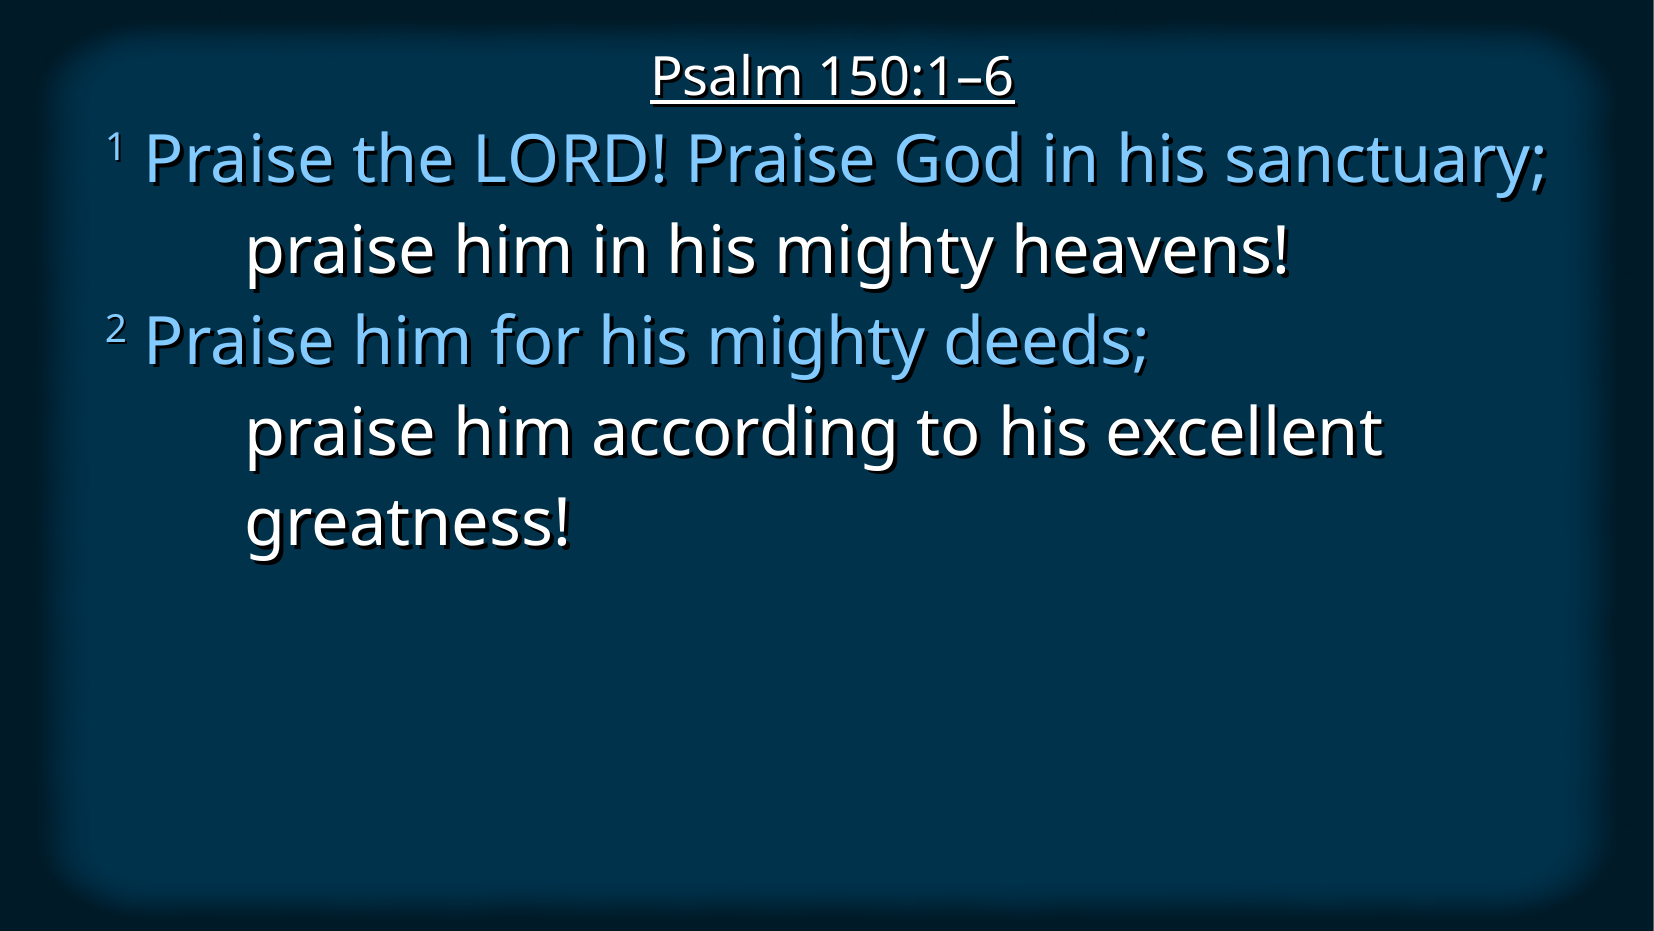

Psalm 150:1–6
1 Praise the LORD! Praise God in his sanctuary;
 praise him in his mighty heavens!
2 Praise him for his mighty deeds;
 praise him according to his excellent
 greatness!